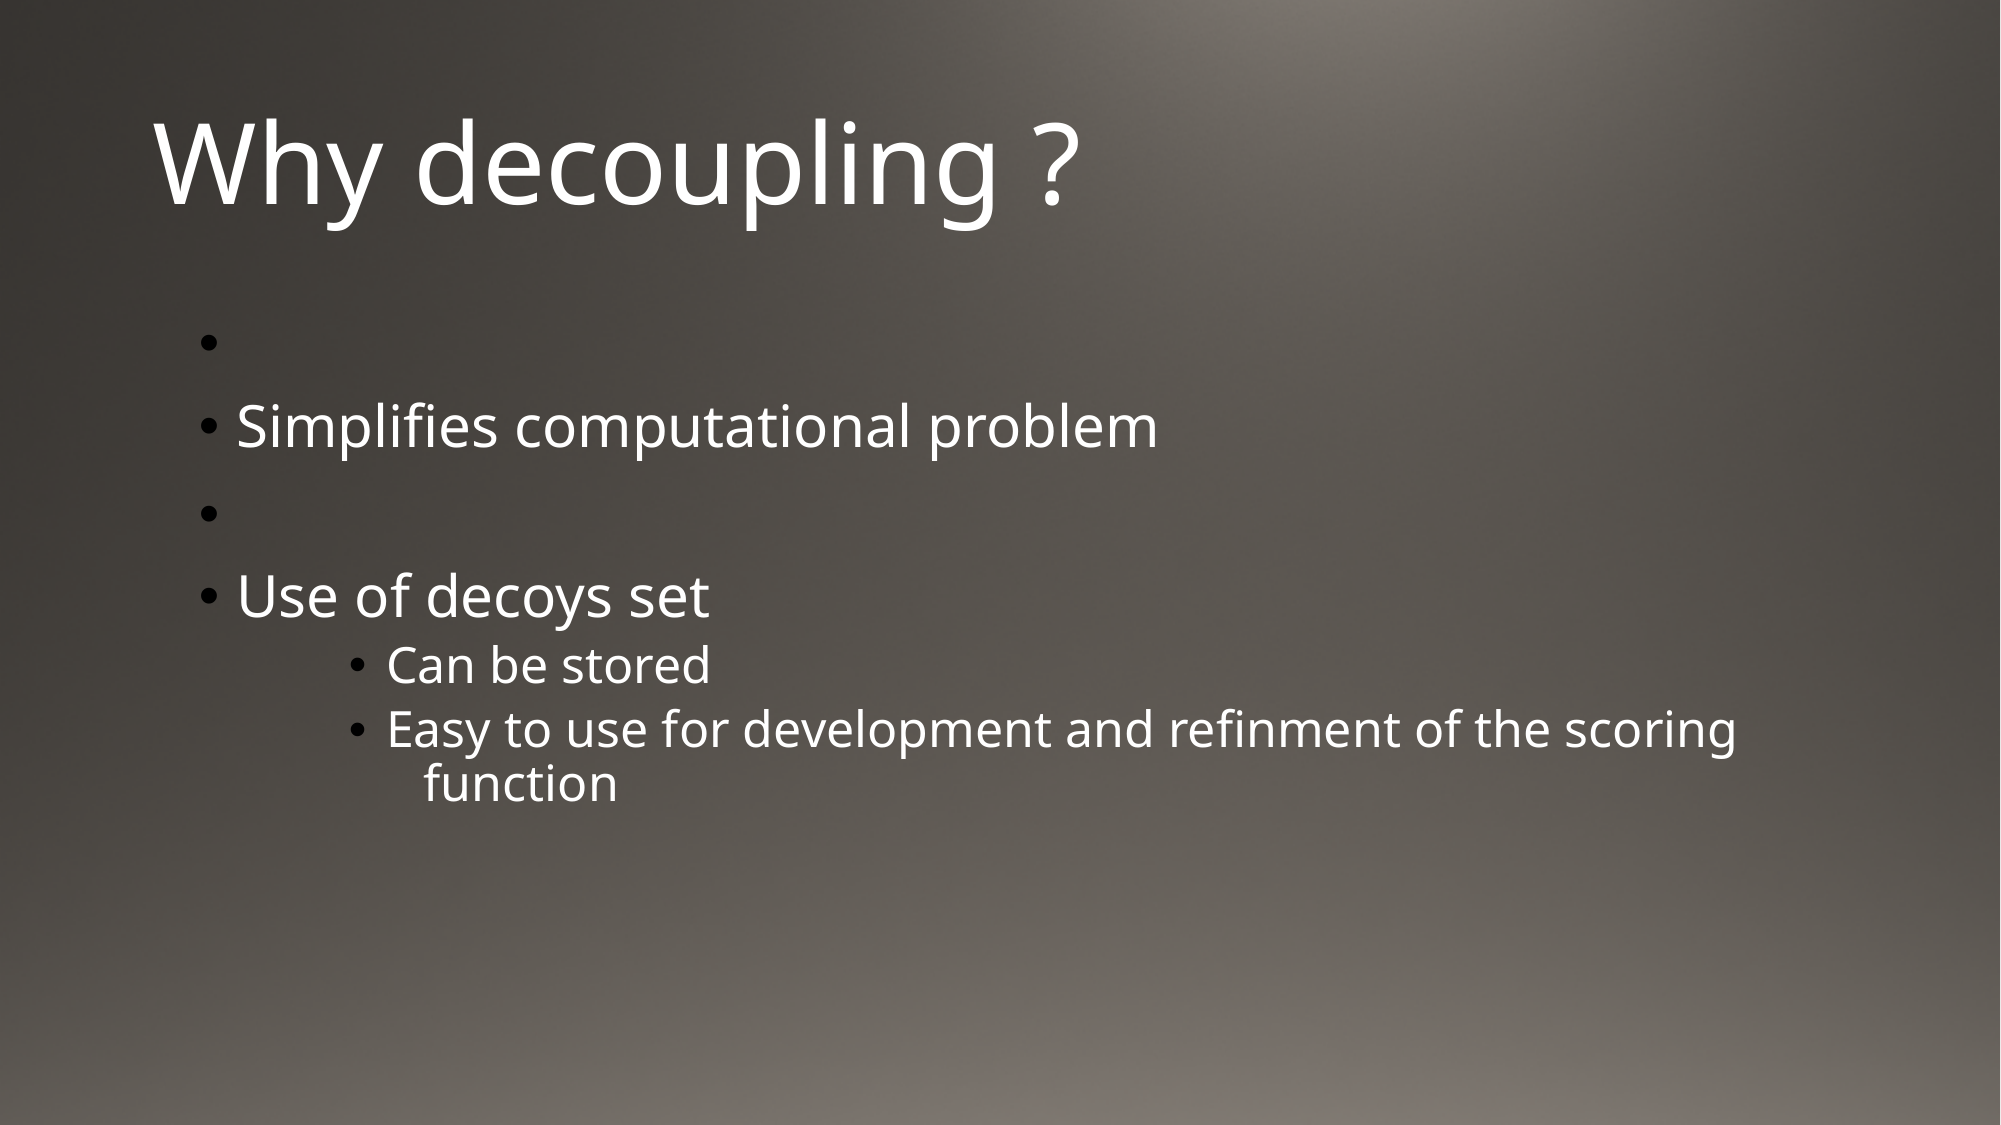

# Why decoupling ?
Simplifies computational problem
Use of decoys set
Can be stored
Easy to use for development and refinment of the scoring function